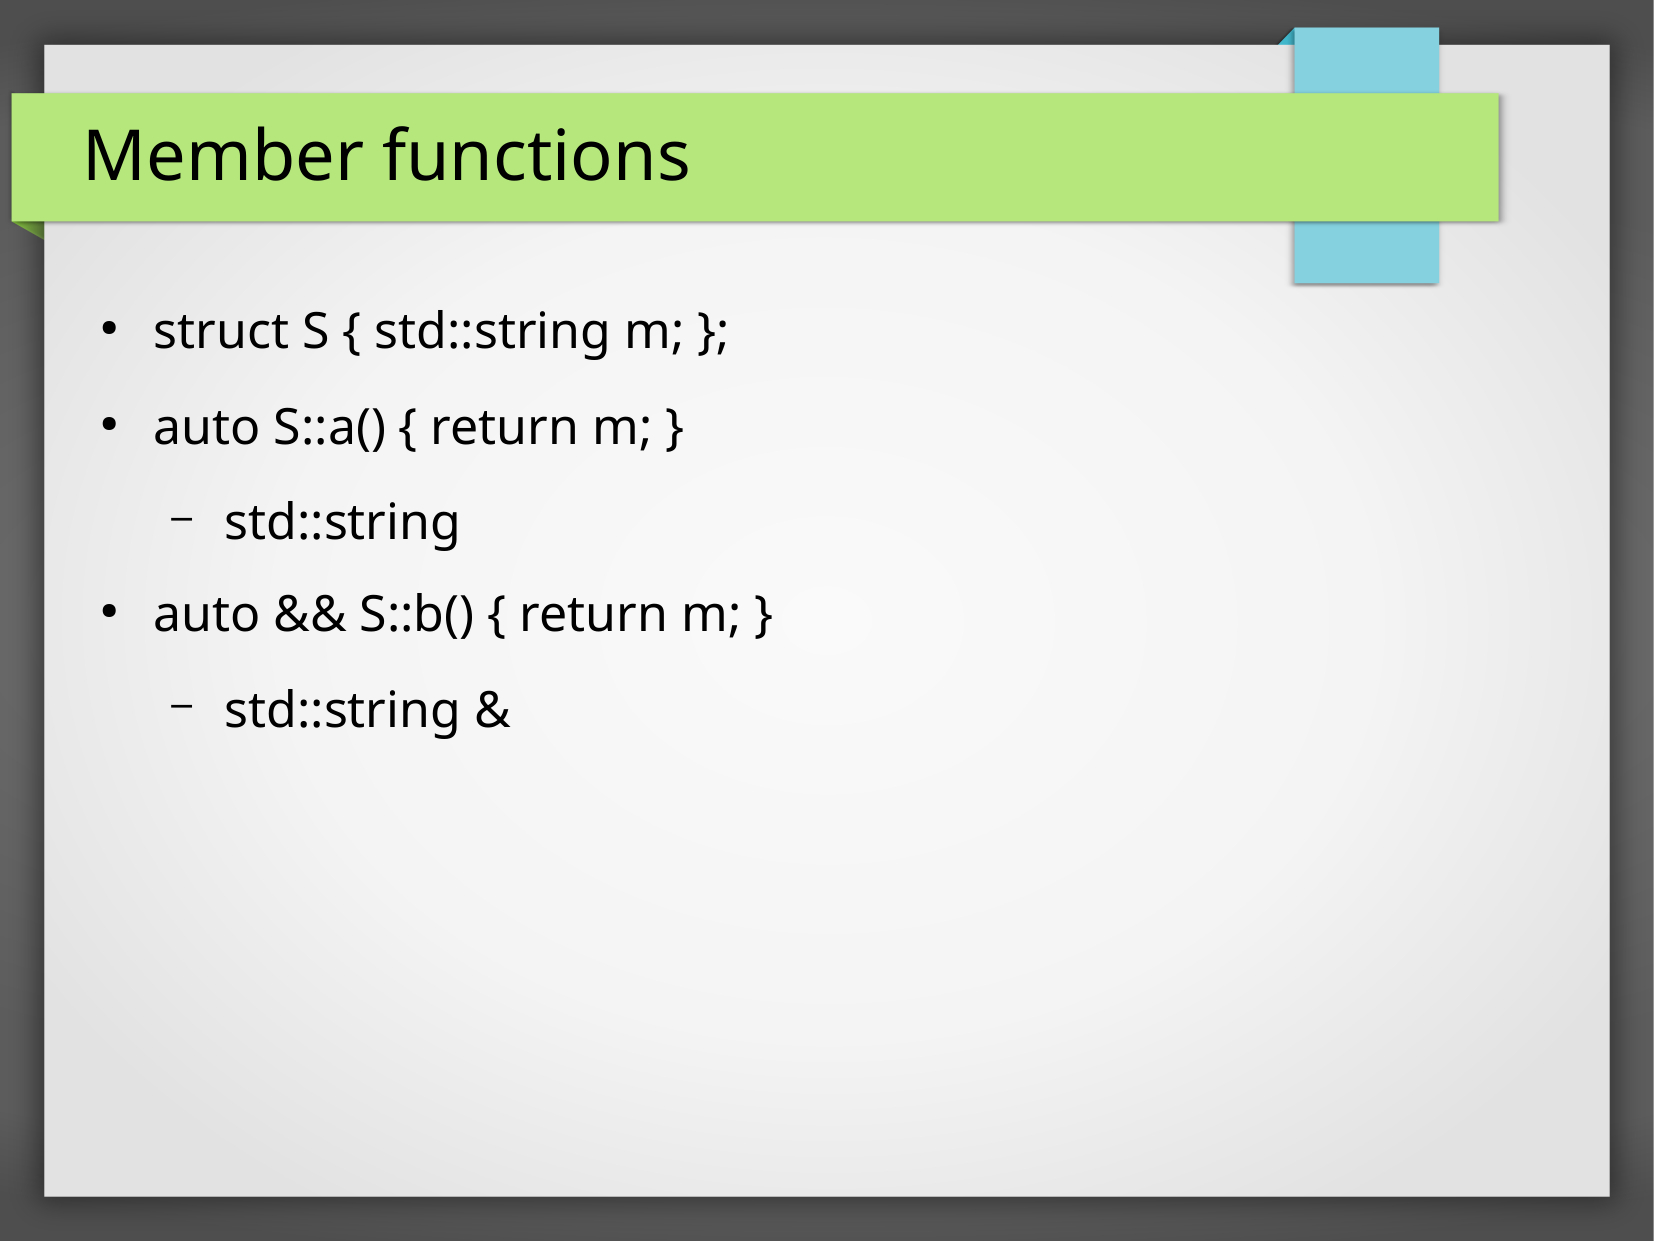

# Member functions
struct S { std::string m; };
auto S::a() { return m; }
std::string
auto && S::b() { return m; }
std::string &